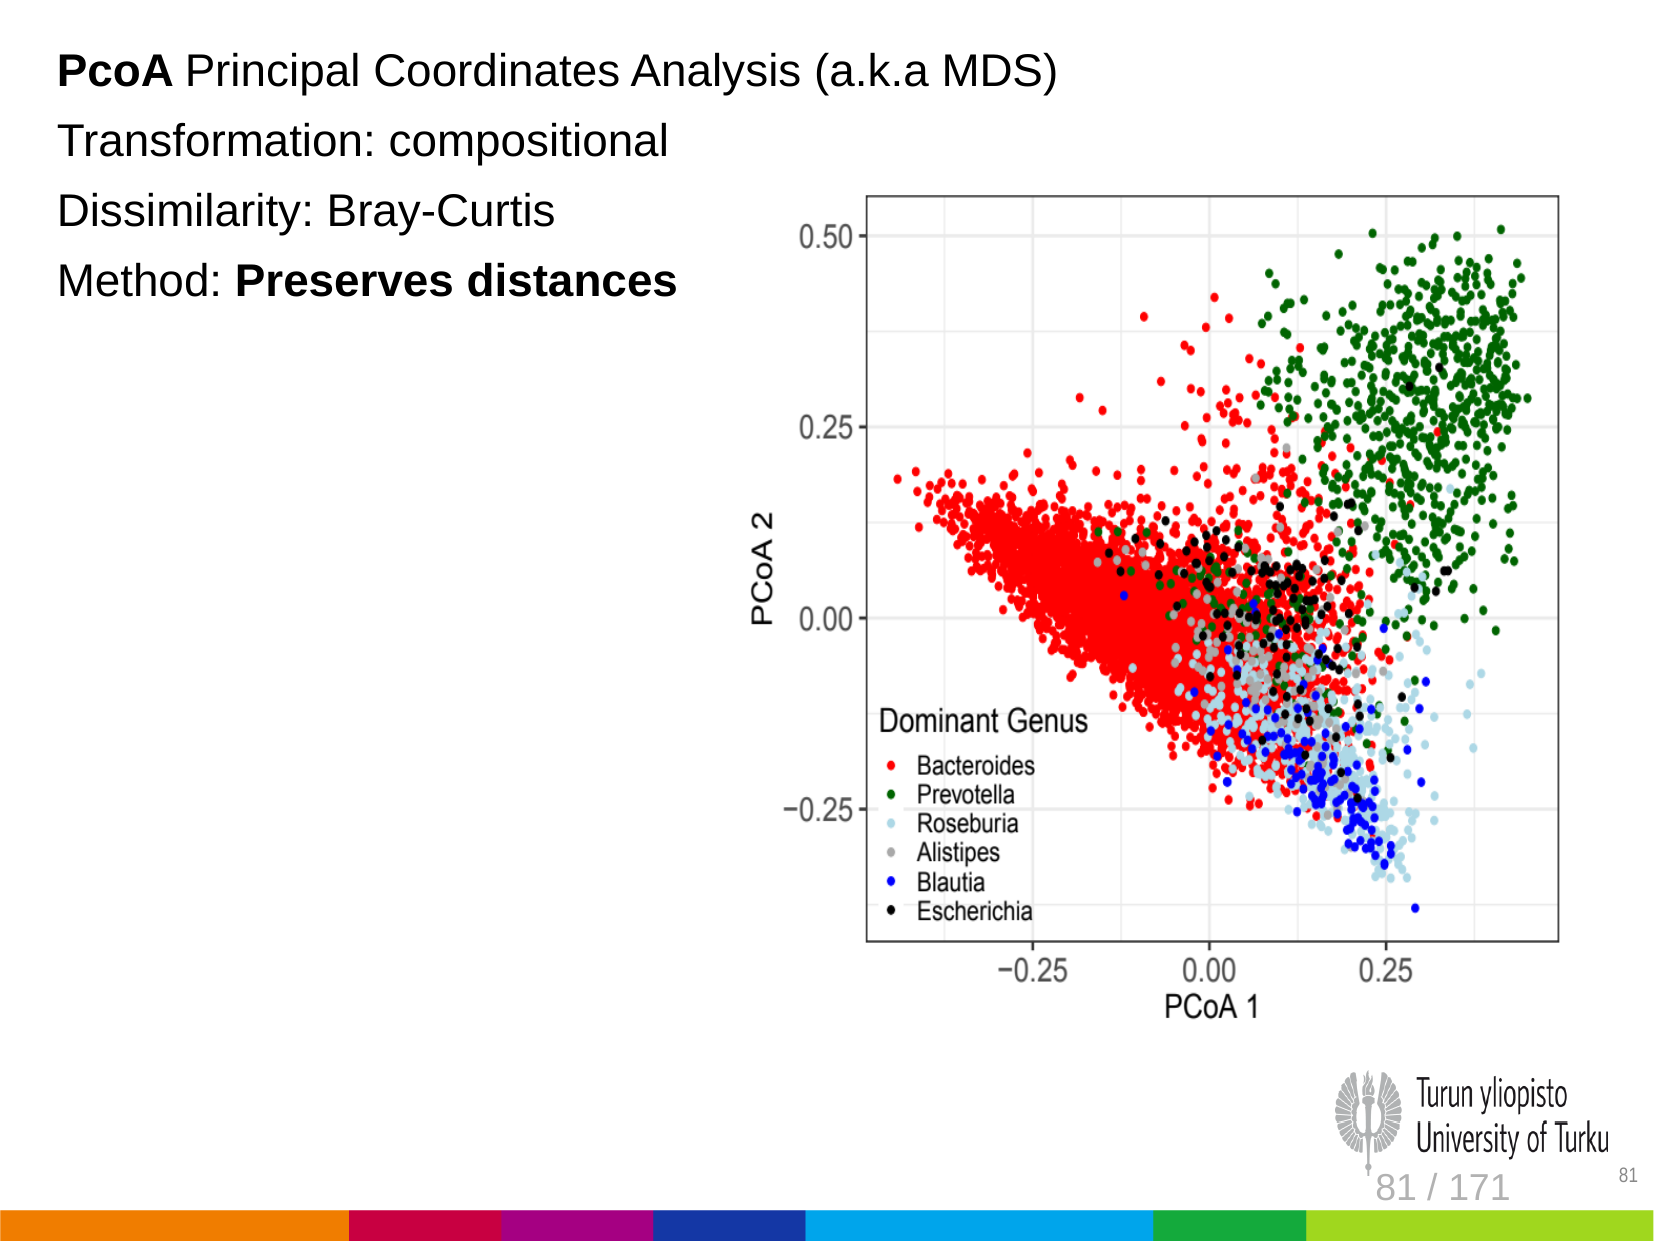

PcoA Principal Coordinates Analysis (a.k.a MDS)
Transformation: compositional
Dissimilarity: Bray-Curtis
Method: Preserves distances
81